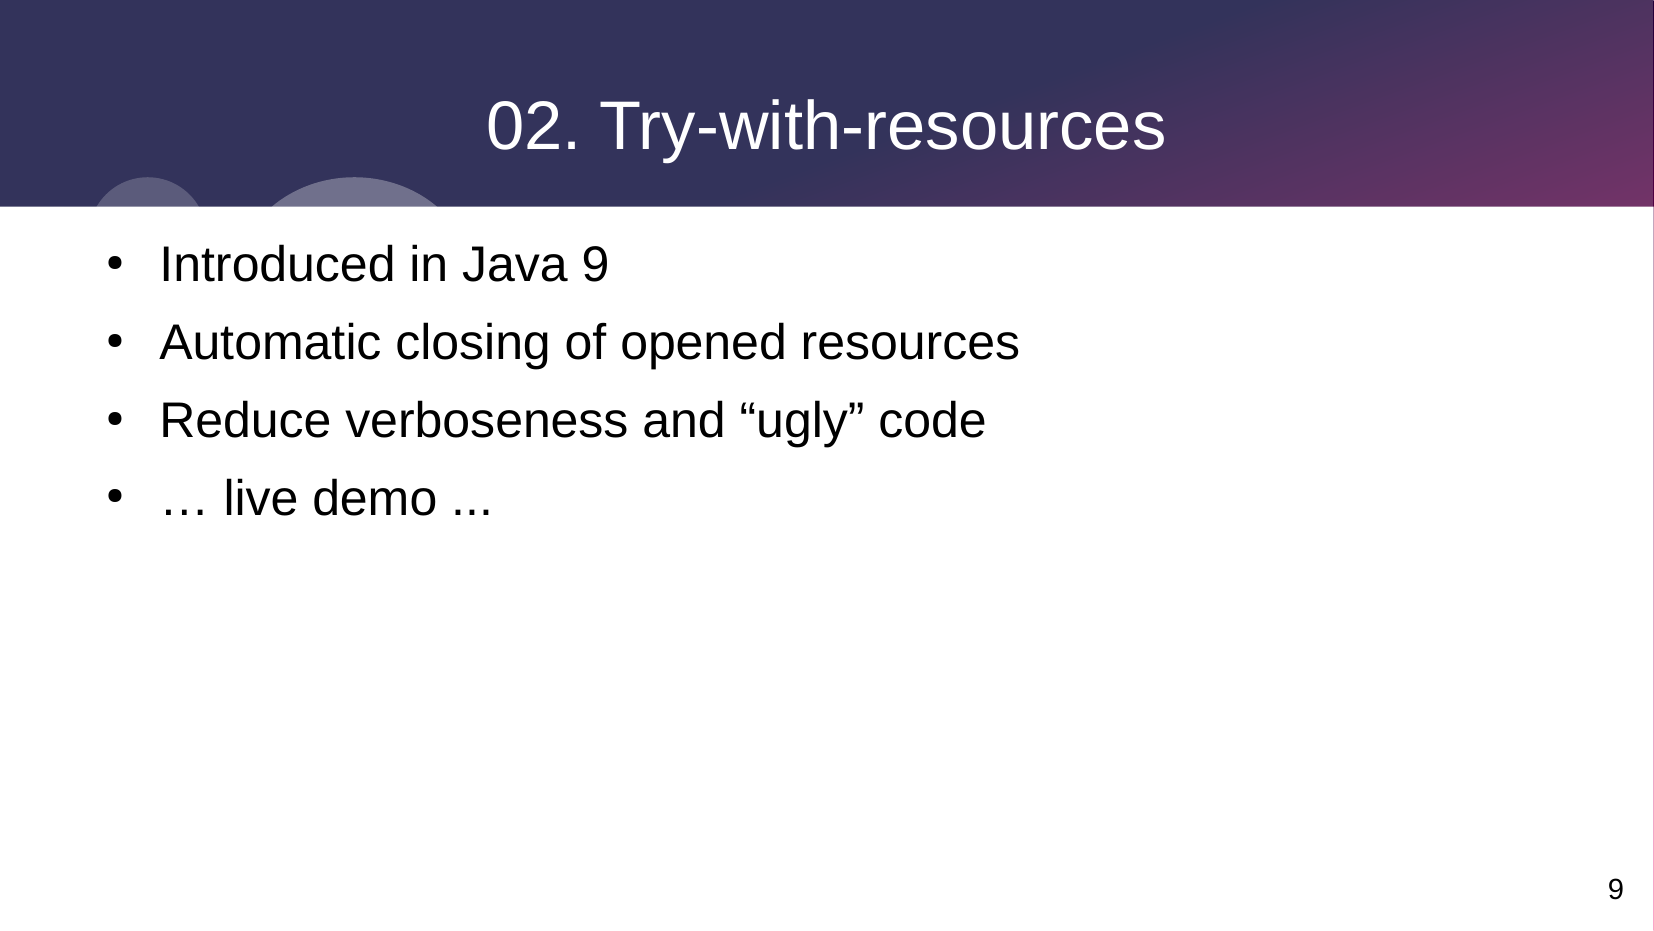

# 02. Try-with-resources
Introduced in Java 9
Automatic closing of opened resources
Reduce verboseness and “ugly” code
… live demo ...